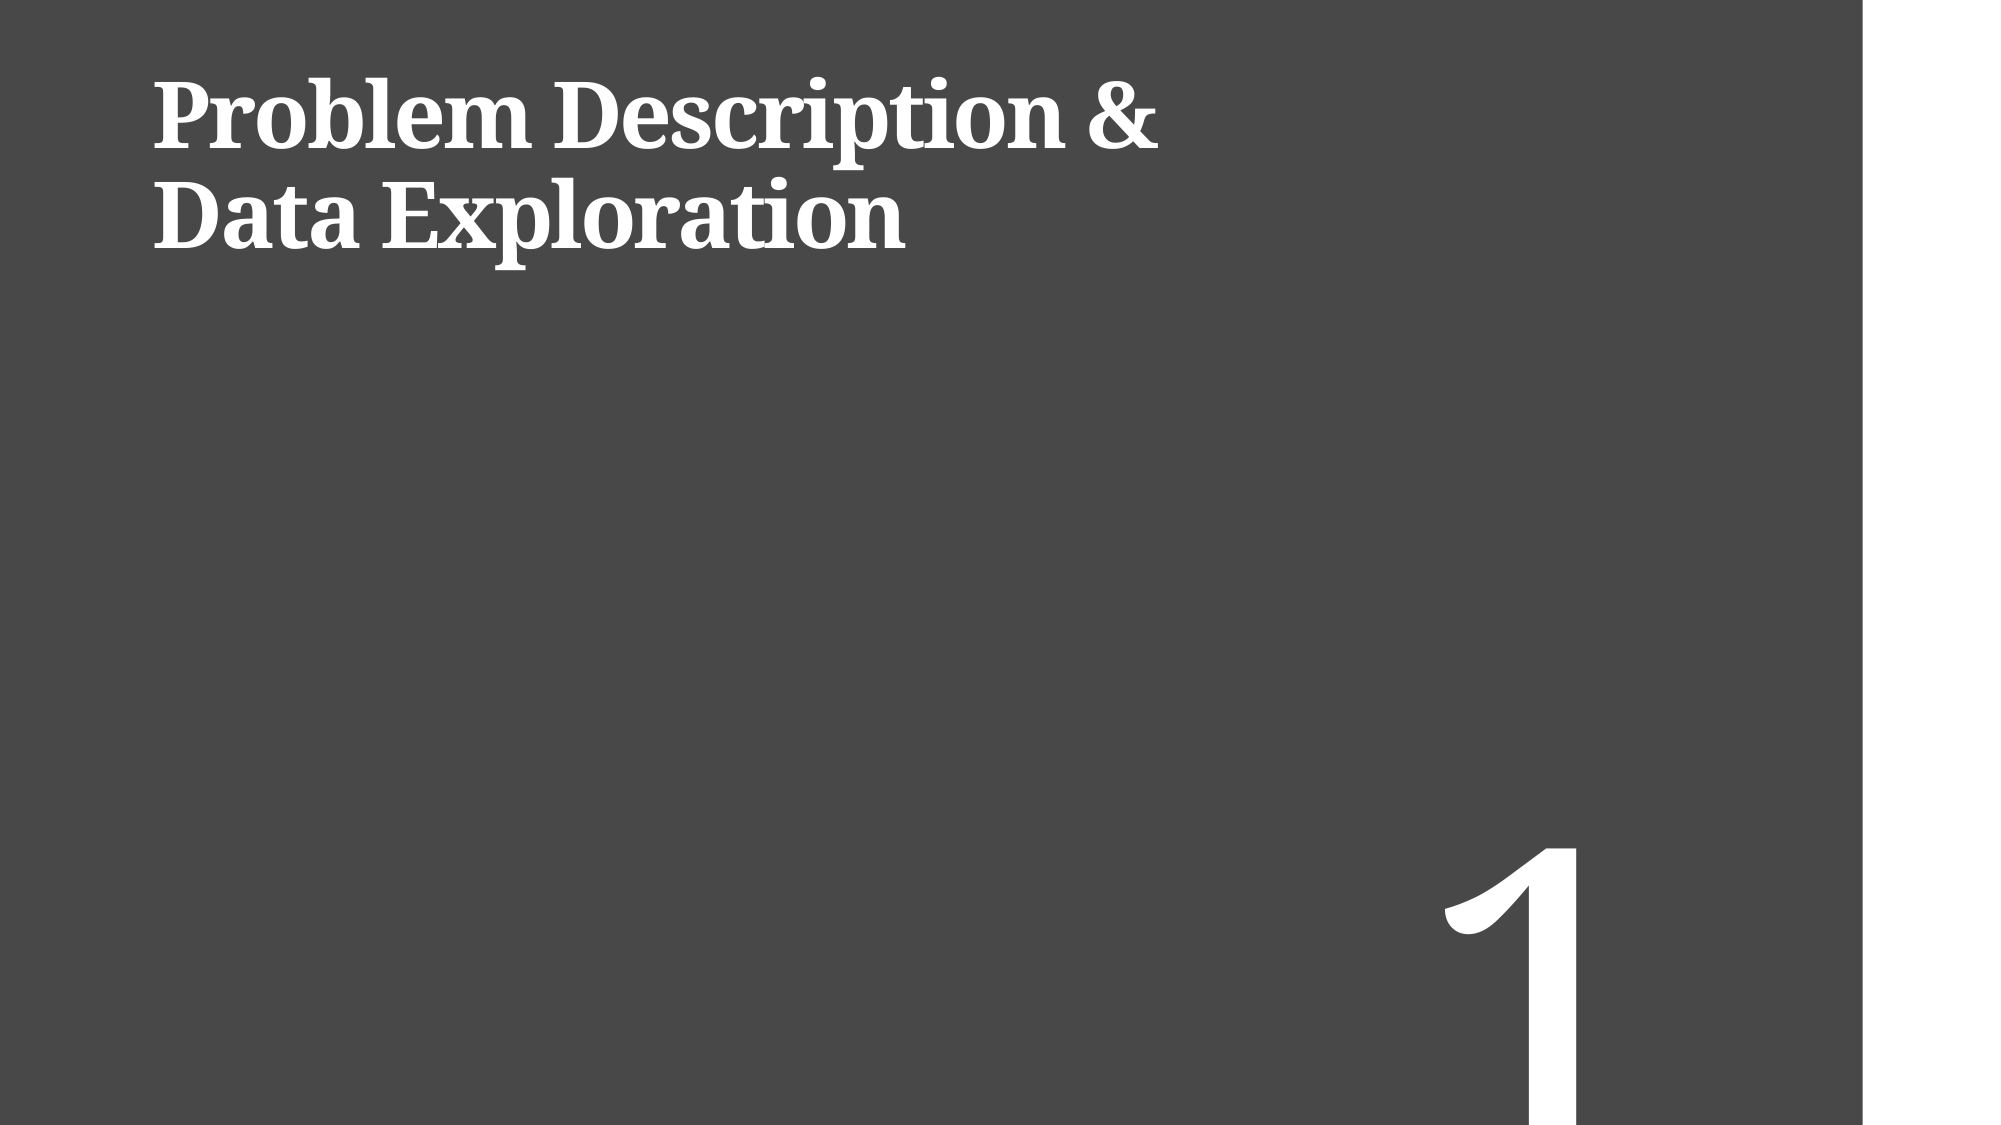

# Problem Description & Data Exploration
1